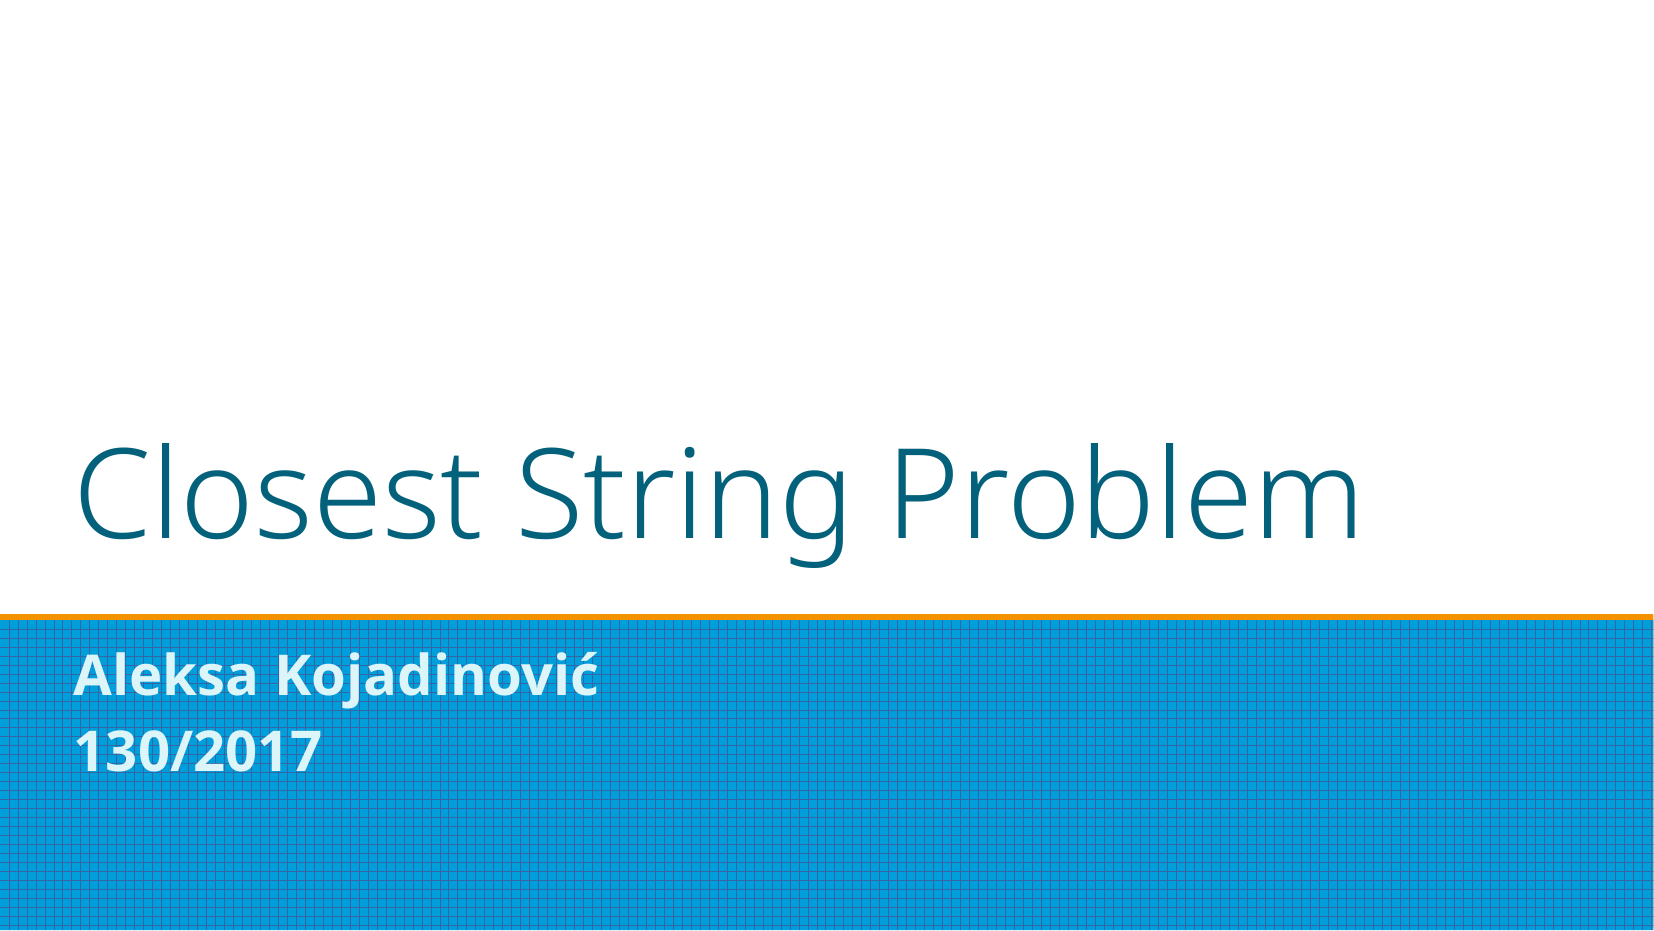

# Closest String Problem
Aleksa Kojadinović
130/2017